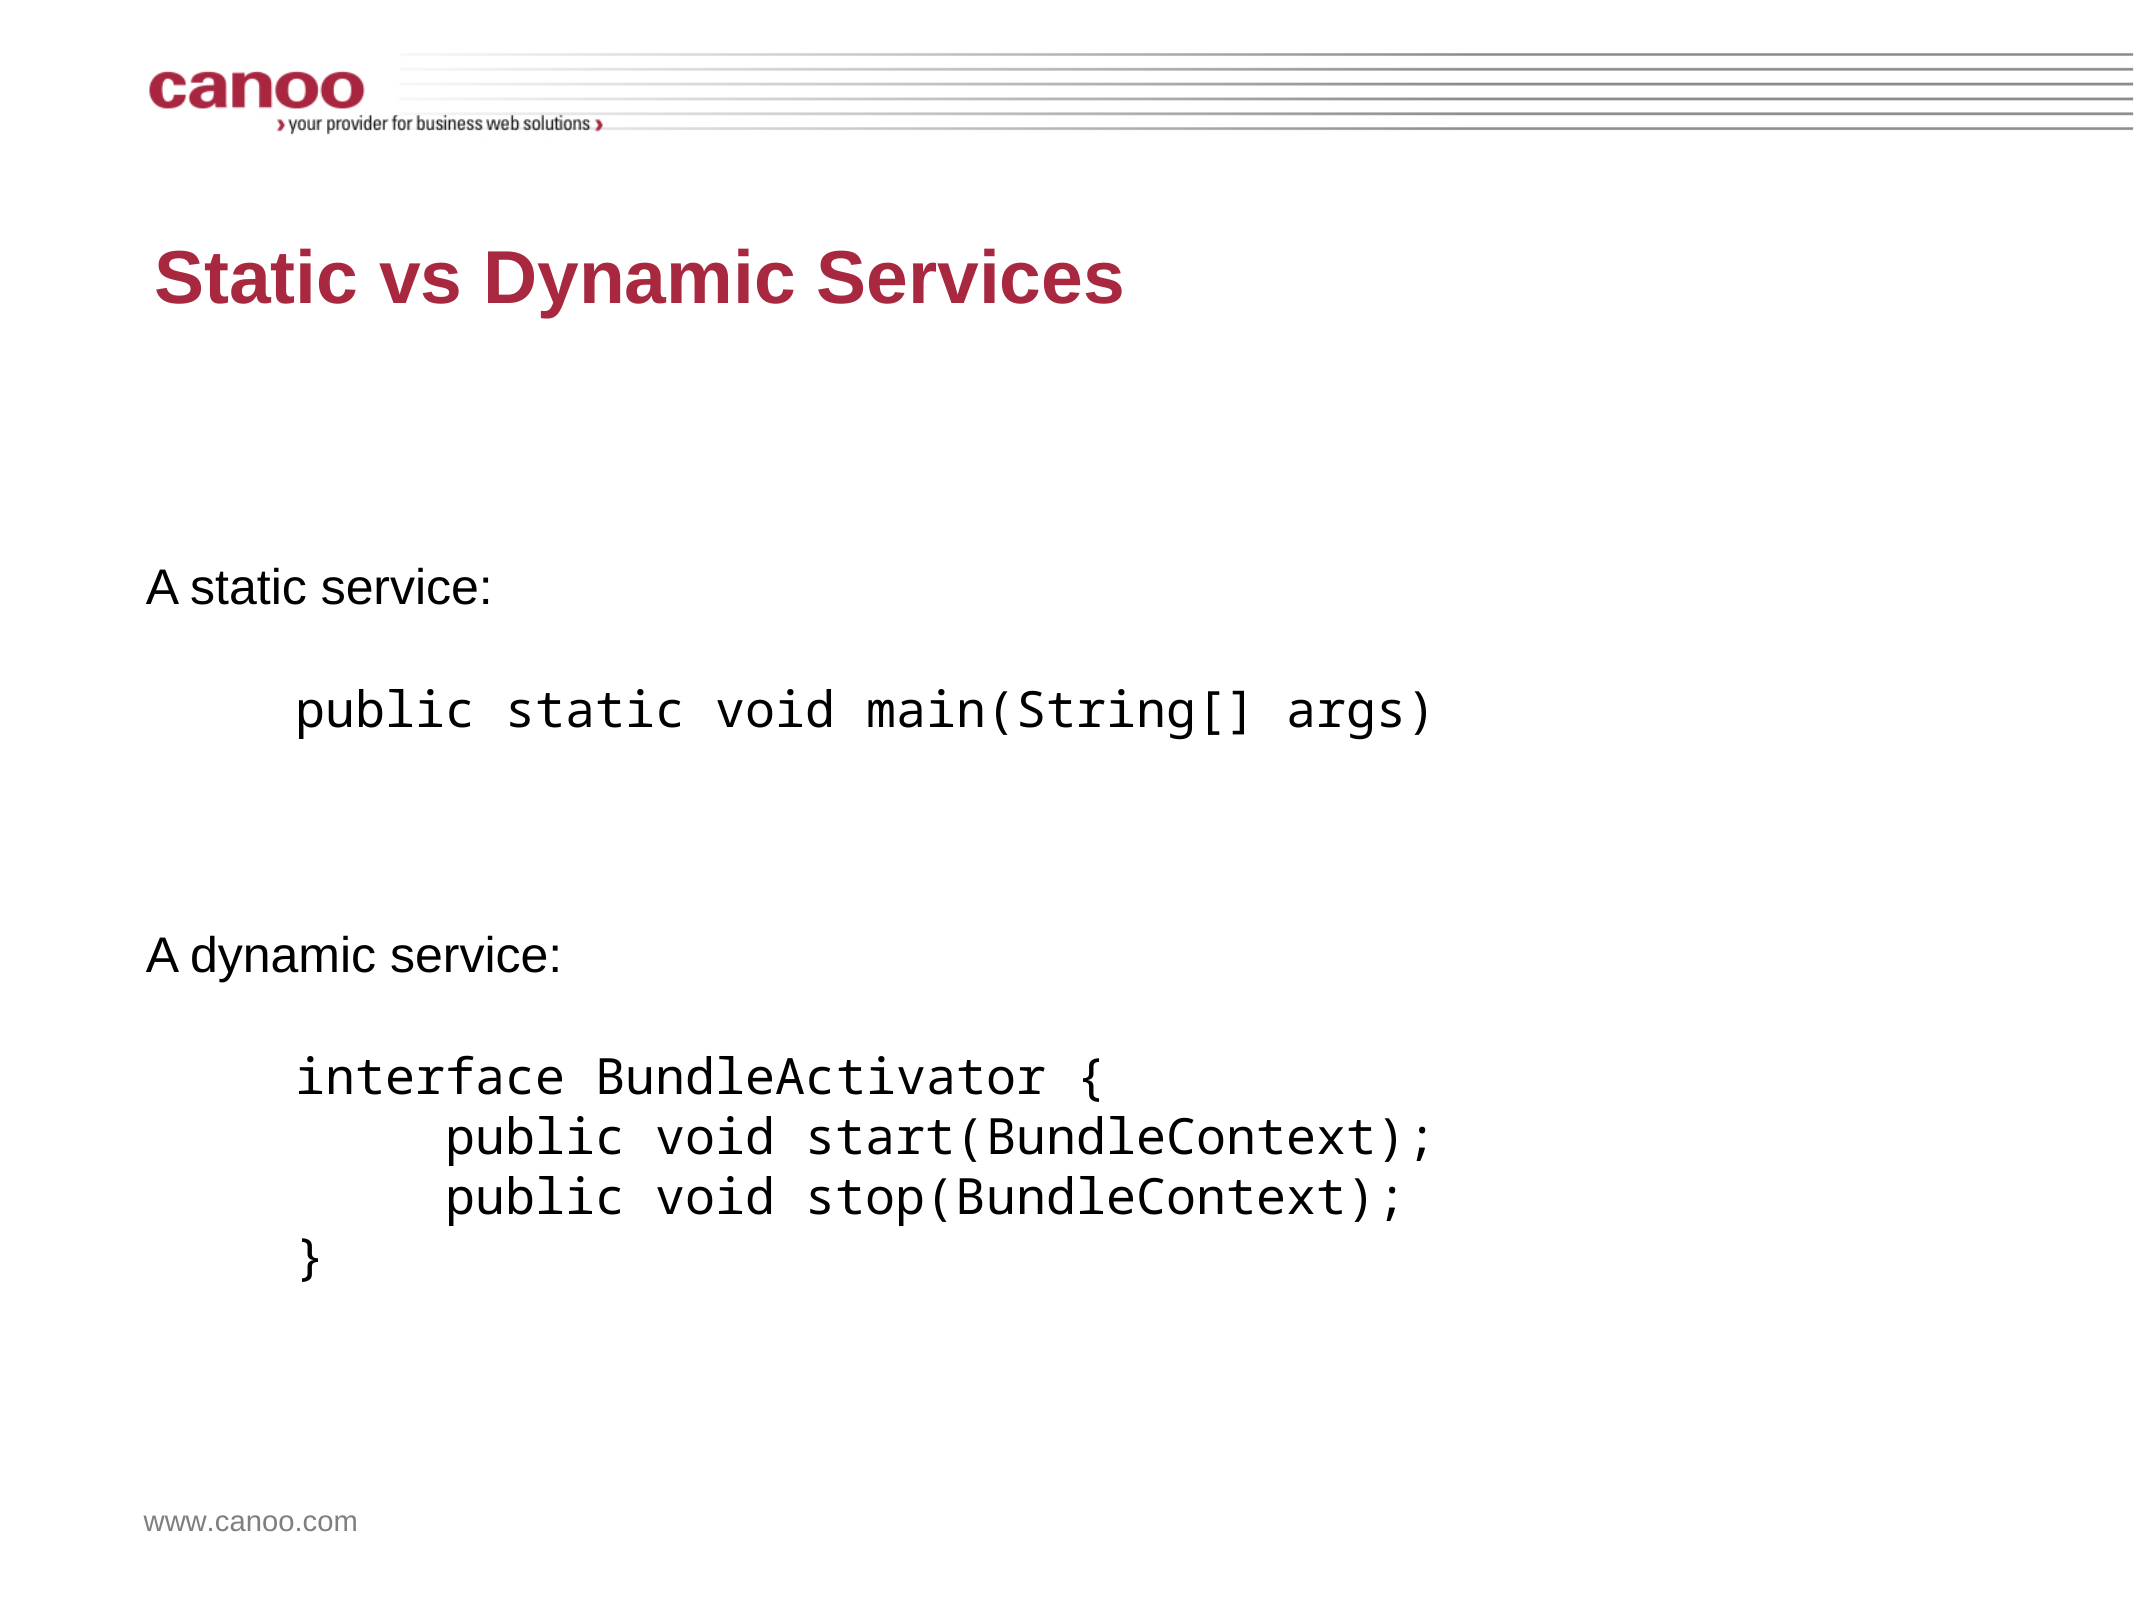

# Static vs Dynamic Services
A static service:
	public static void main(String[] args)
A dynamic service:
	interface BundleActivator {
		public void start(BundleContext);
		public void stop(BundleContext);
	}